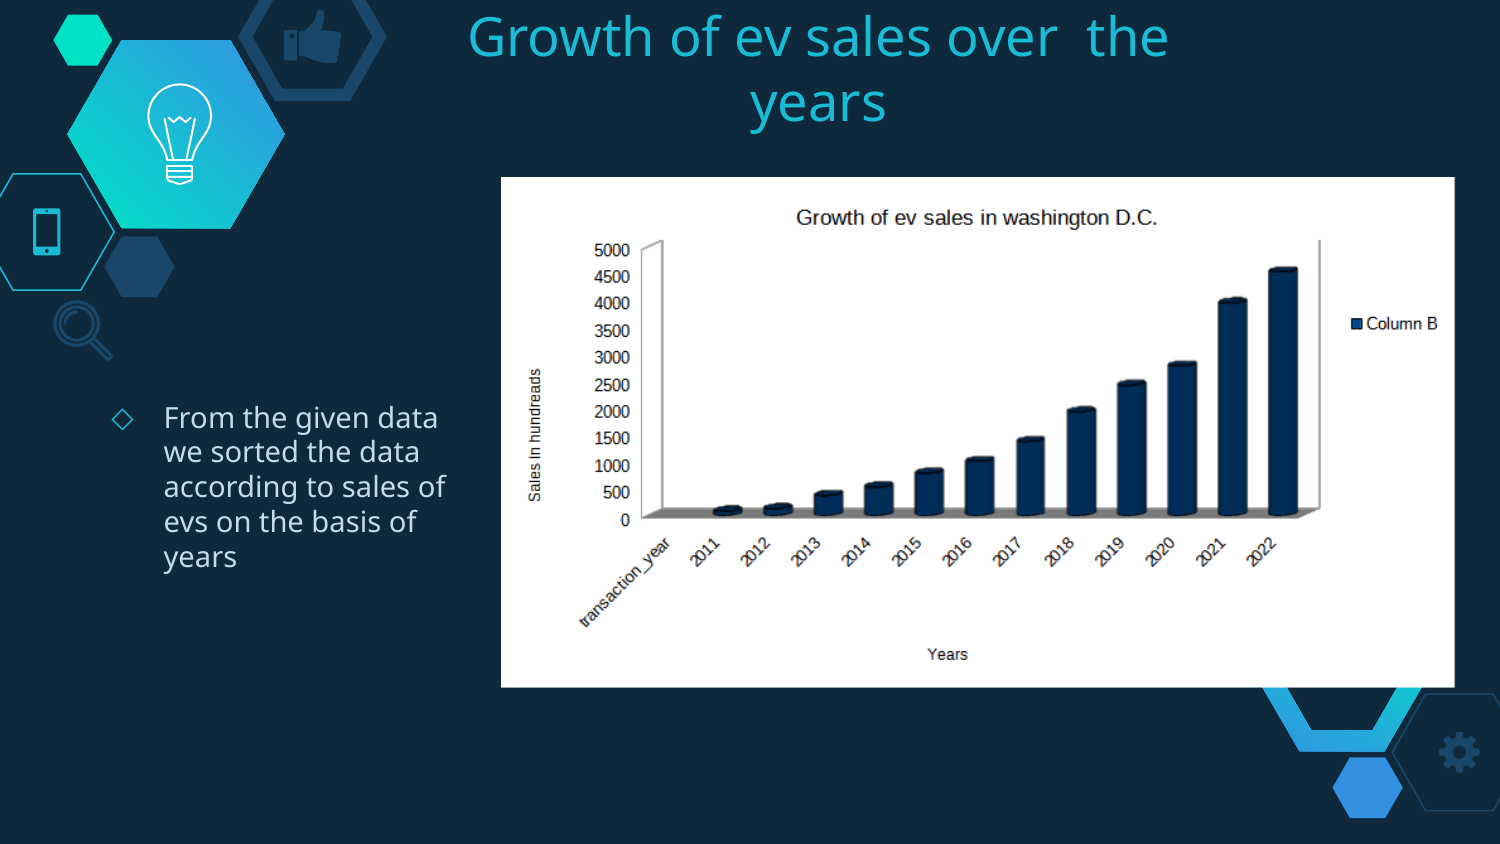

# Growth of ev sales over the years
From the given data we sorted the data according to sales of evs on the basis of years